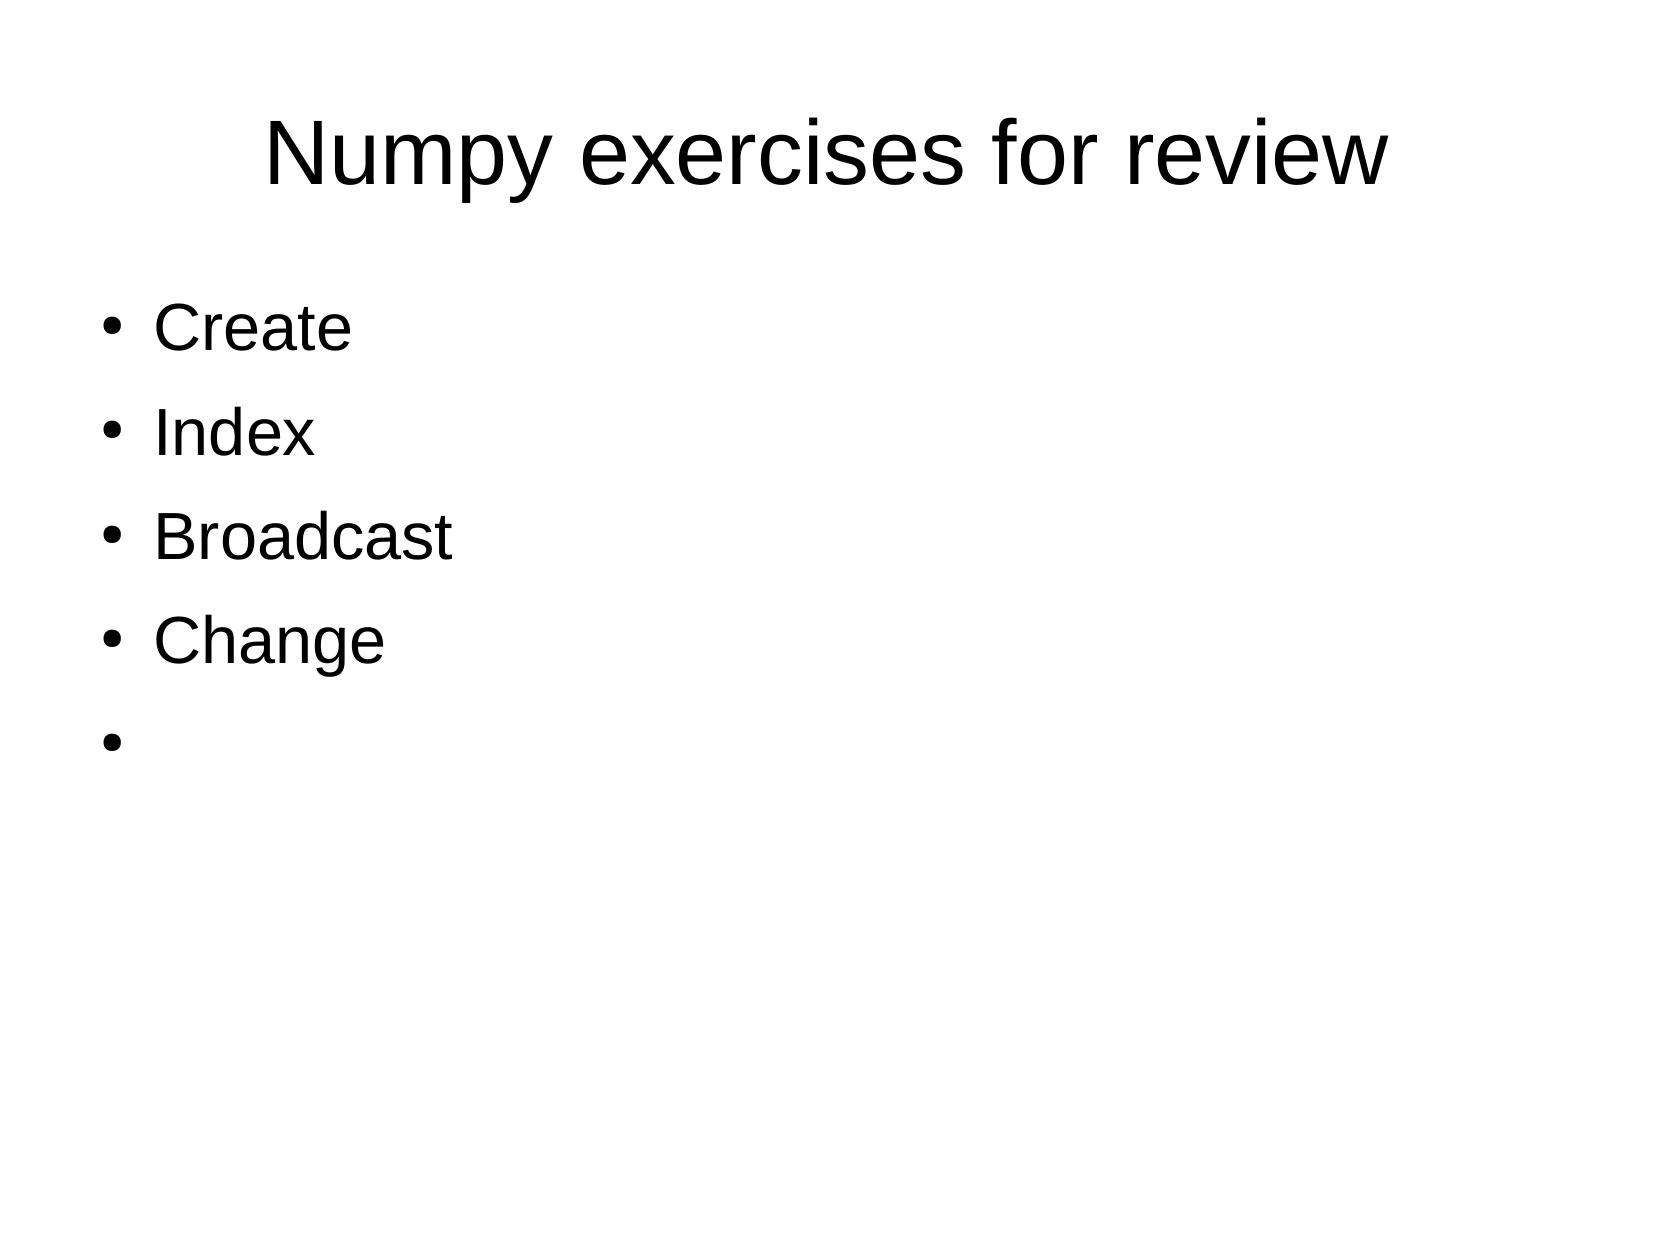

# Numpy exercises for review
Create
Index
Broadcast
Change